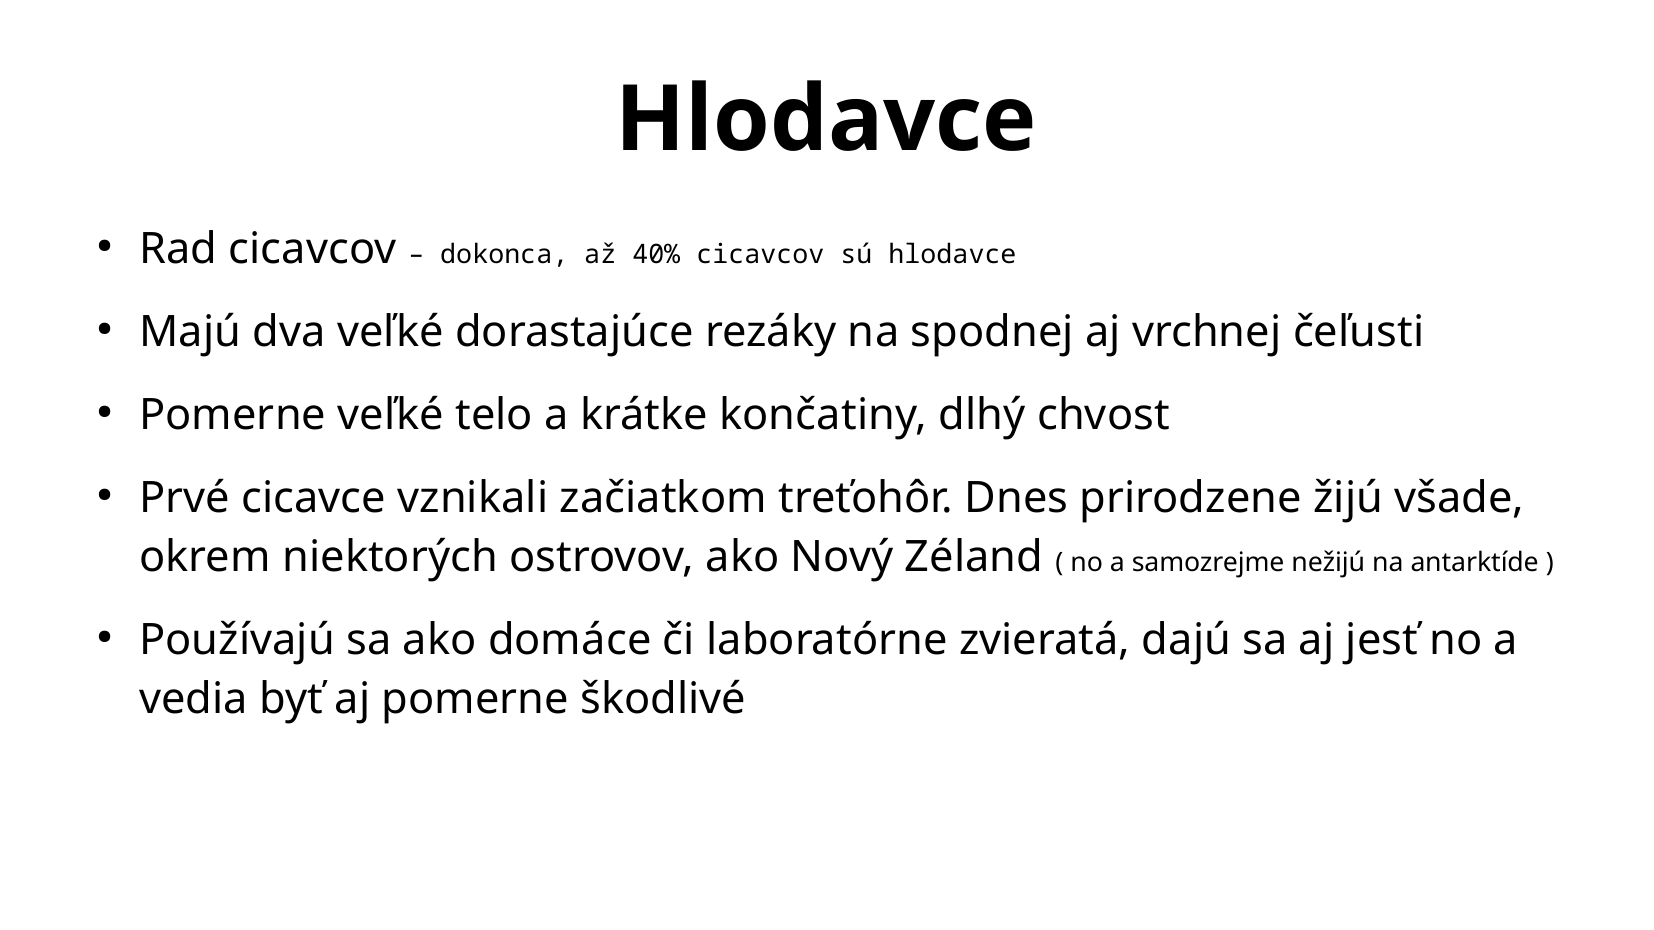

# Hlodavce
Rad cicavcov – dokonca, až 40% cicavcov sú hlodavce
Majú dva veľké dorastajúce rezáky na spodnej aj vrchnej čeľusti
Pomerne veľké telo a krátke končatiny, dlhý chvost
Prvé cicavce vznikali začiatkom treťohôr. Dnes prirodzene žijú všade, okrem niektorých ostrovov, ako Nový Zéland ( no a samozrejme nežijú na antarktíde )
Používajú sa ako domáce či laboratórne zvieratá, dajú sa aj jesť no a vedia byť aj pomerne škodlivé